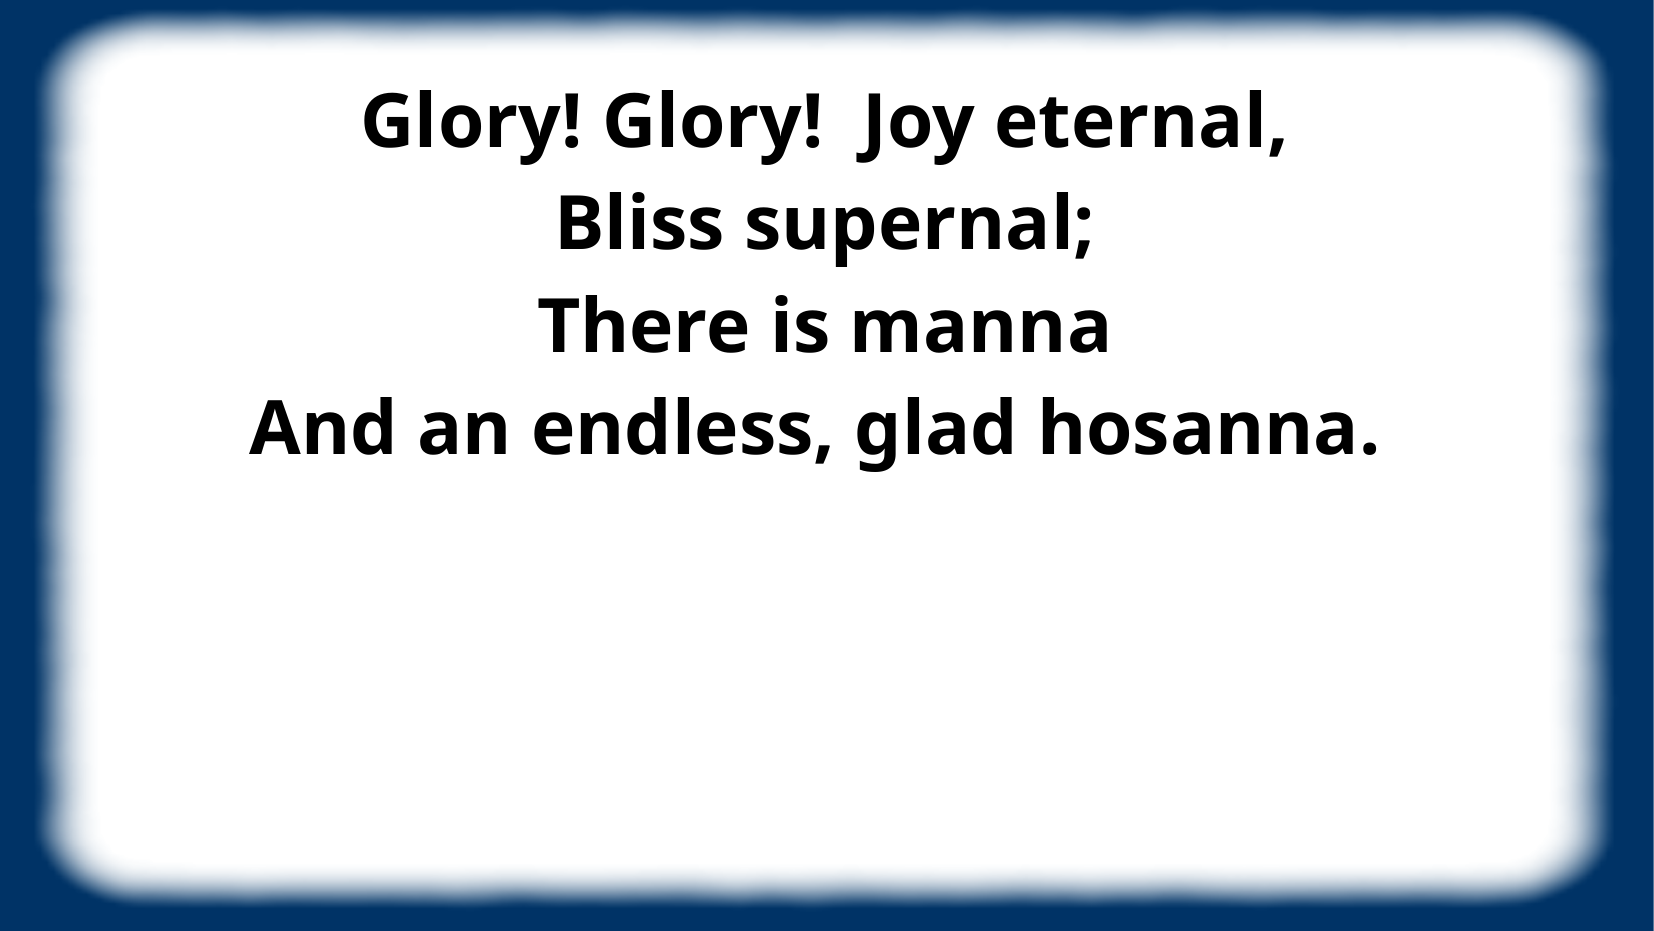

Glory! Glory! Joy eternal,
Bliss supernal;
There is manna
And an endless, glad hosanna.